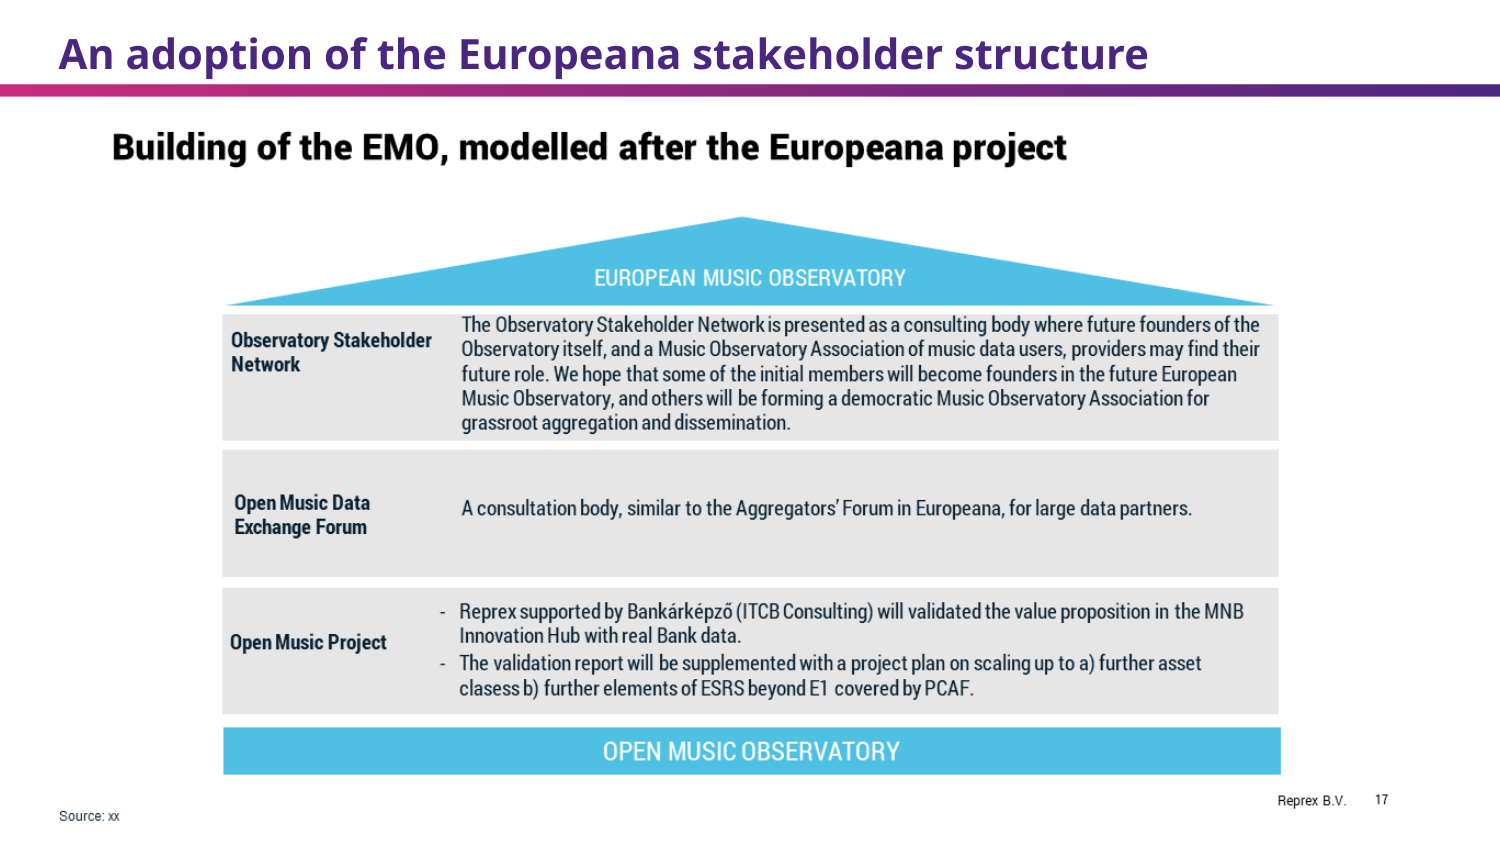

An adoption of the Europeana stakeholder structure